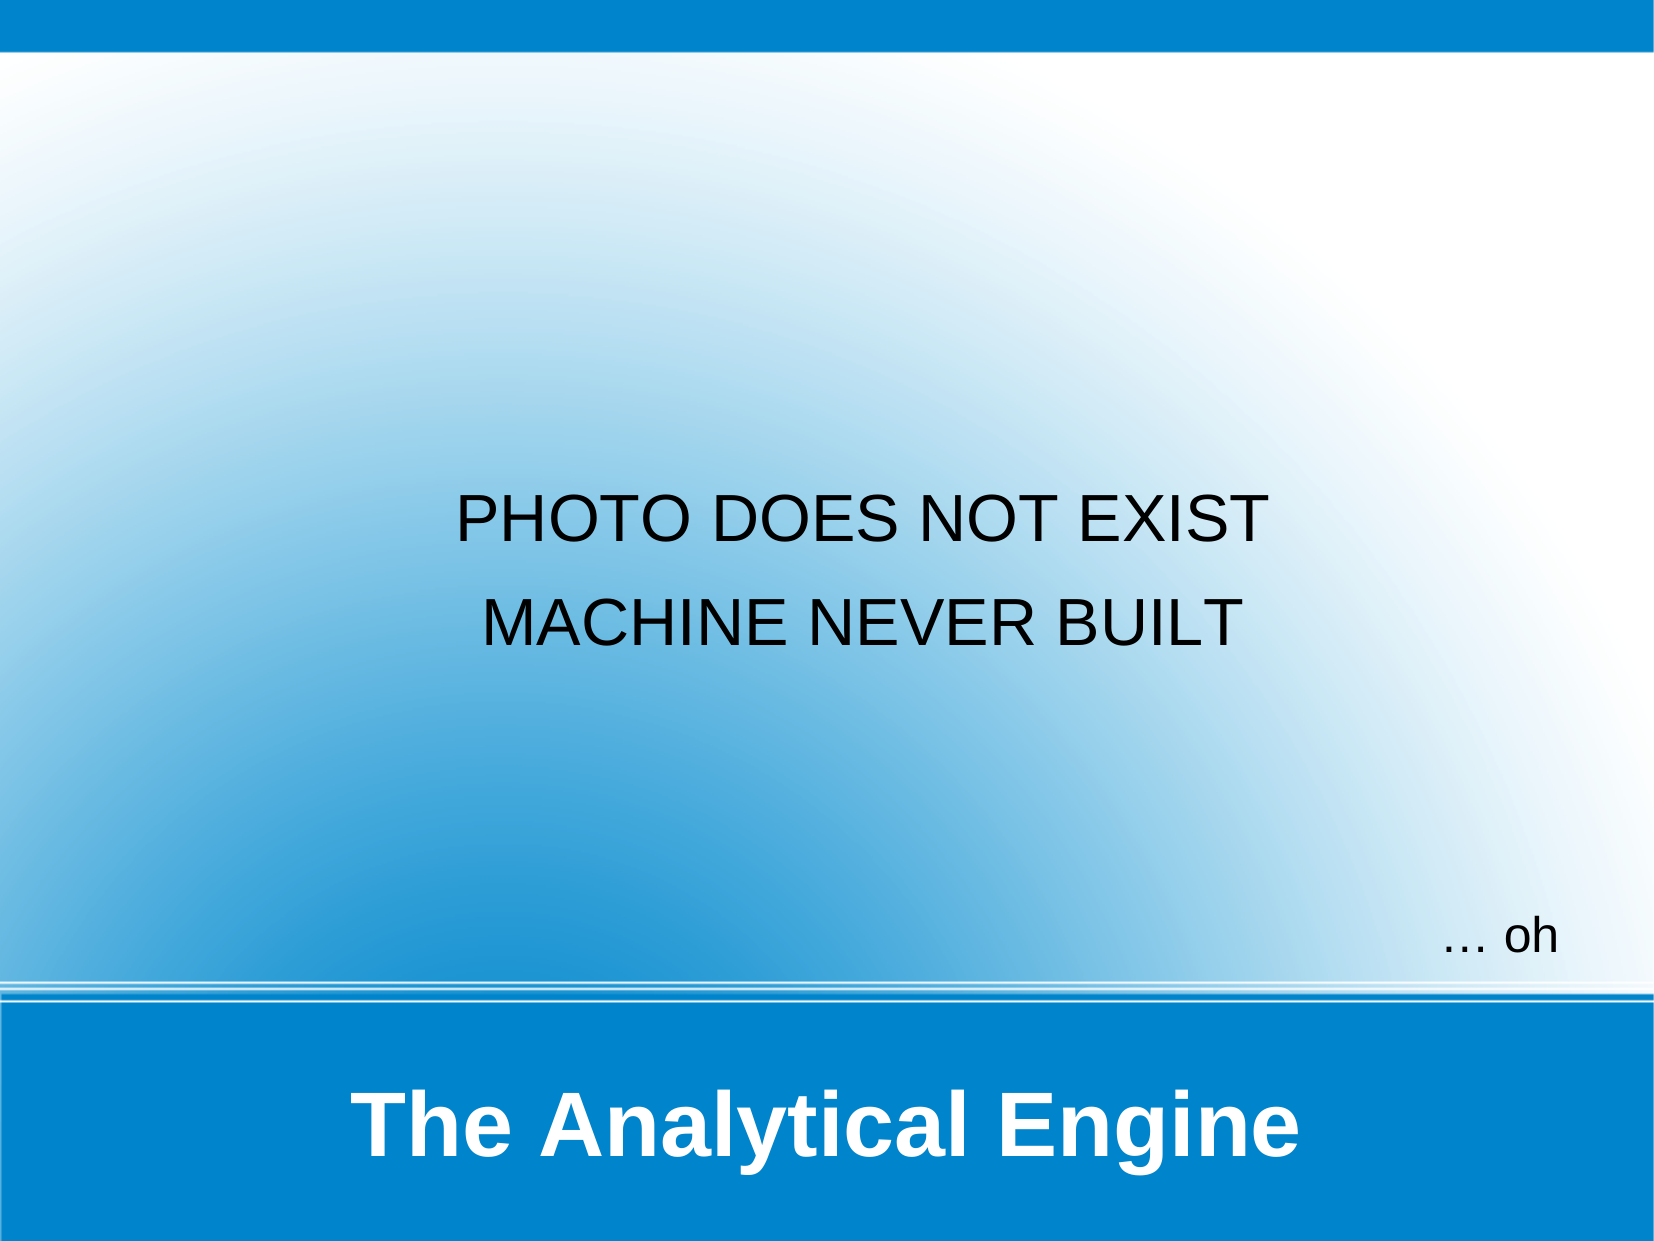

PHOTO DOES NOT EXIST
MACHINE NEVER BUILT
… oh
# The Analytical Engine